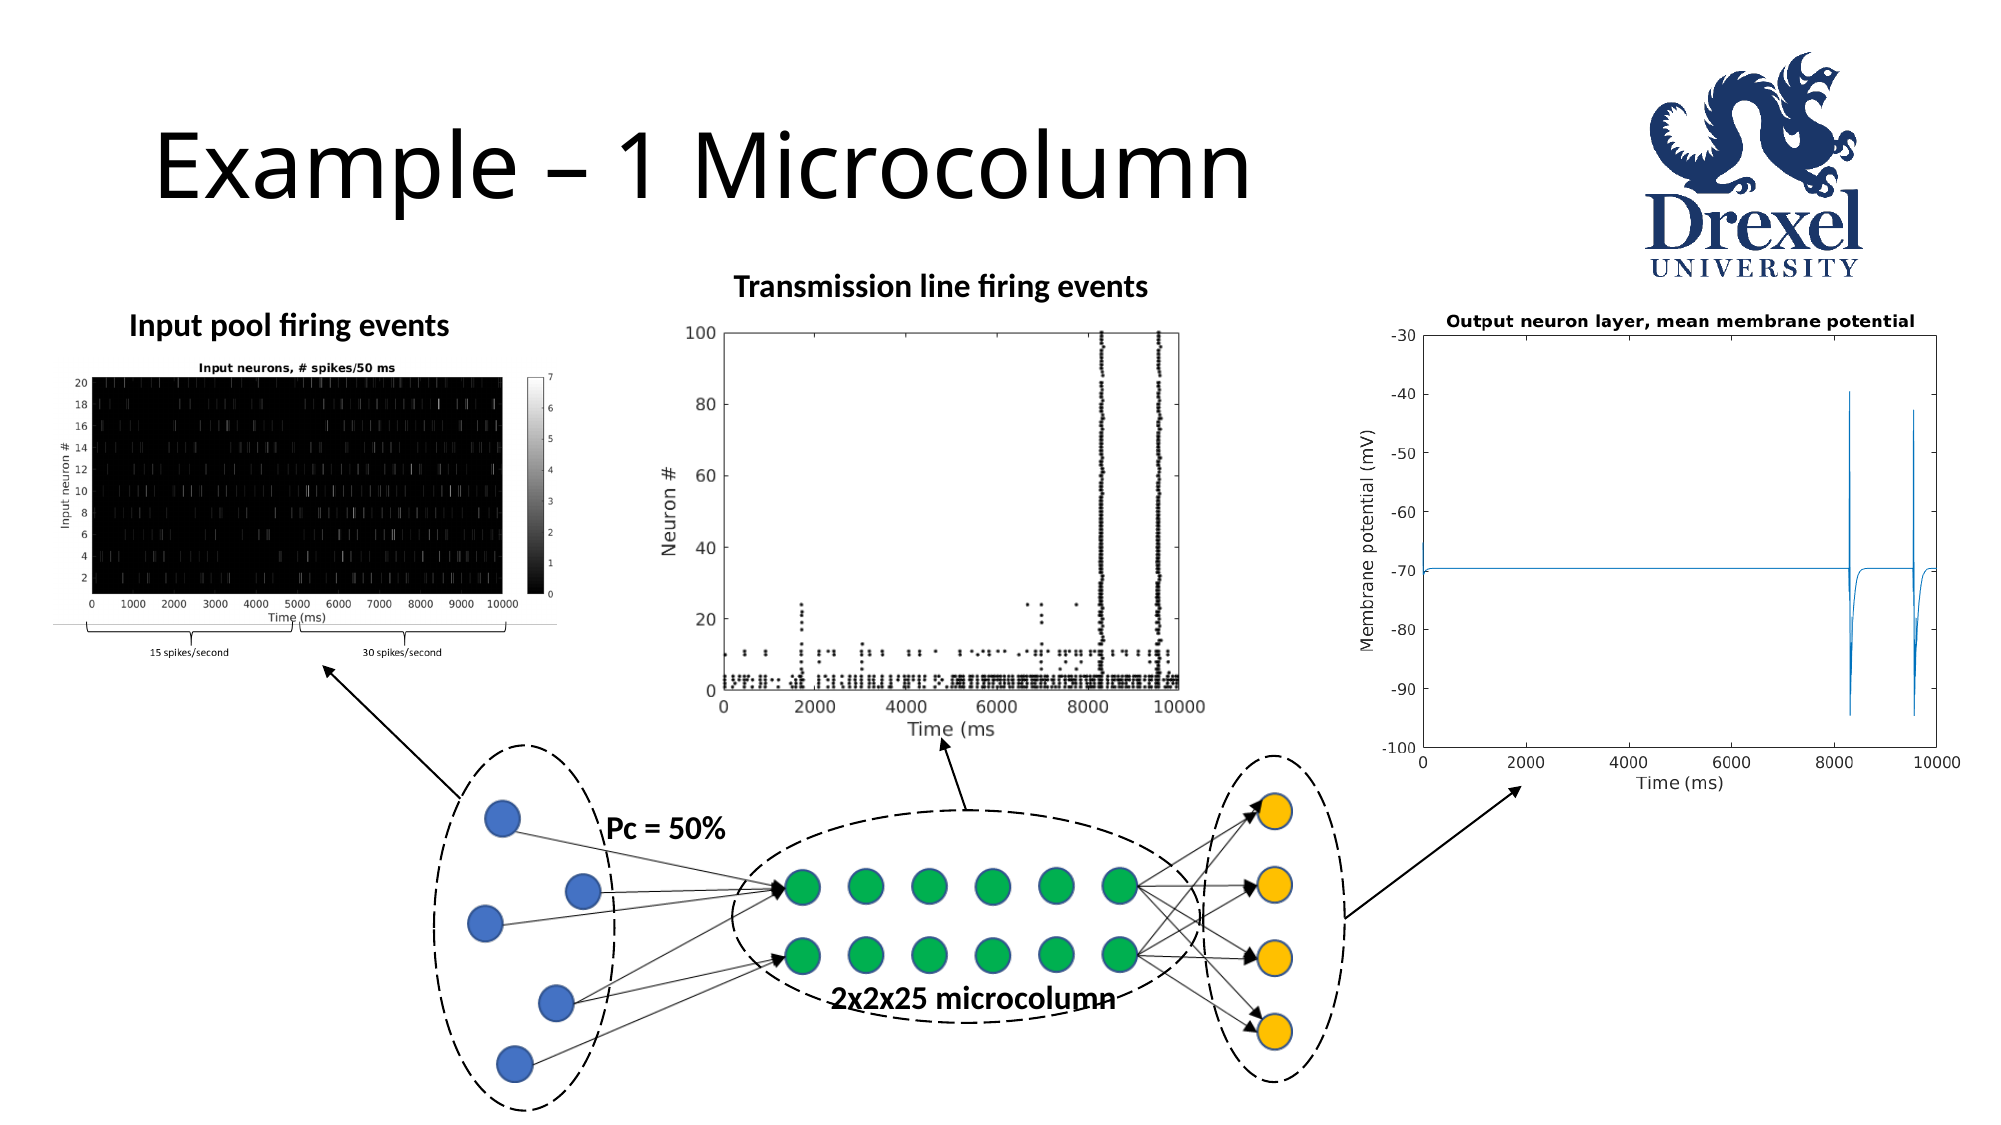

# Example – 1 Microcolumn
Transmission line firing events
Input pool firing events
Pc = 50%
2x2x25 microcolumn